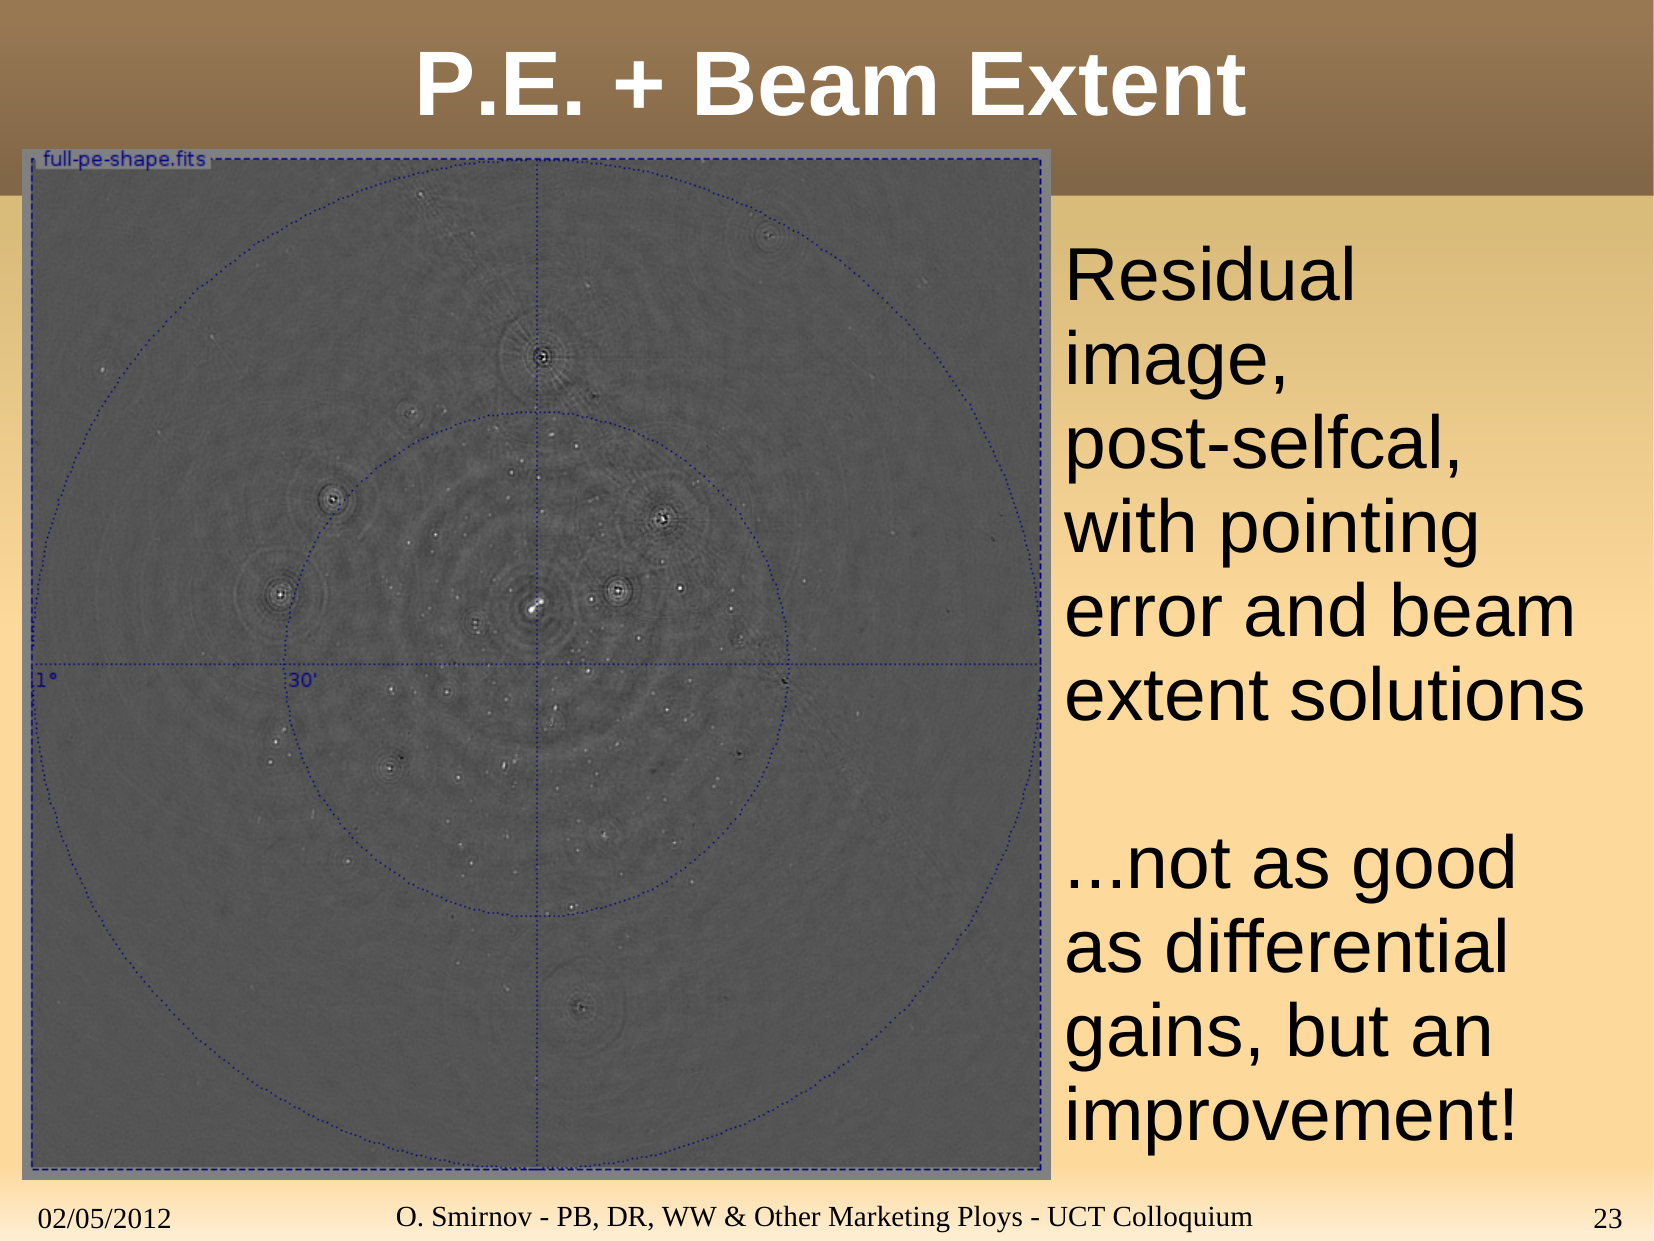

# P.E. + Beam Extent
Residual image,
post-selfcal,
with pointing error and beam extent solutions
...not as good as differential gains, but an improvement!
O. Smirnov - PB, DR, WW & Other Marketing Ploys - UCT Colloquium
02/05/2012
23